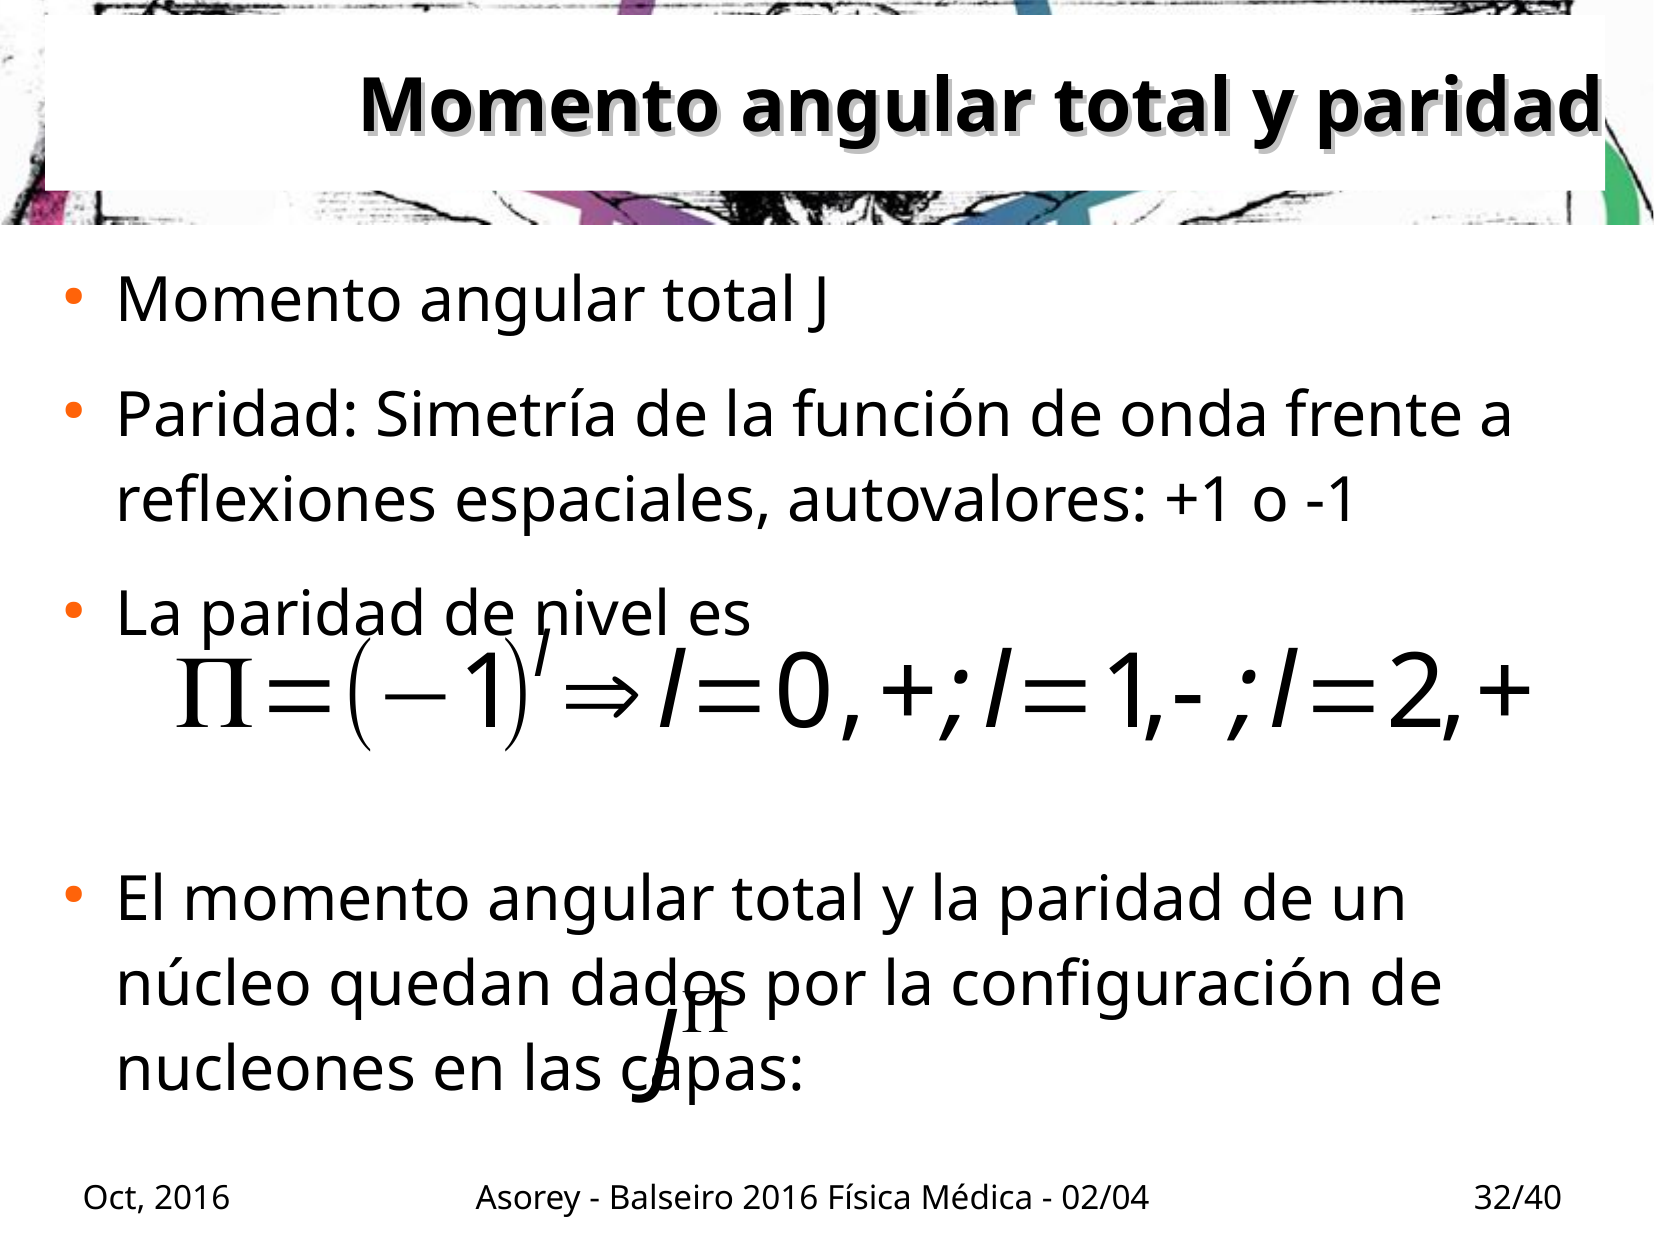

# Momento angular total y paridad
Momento angular total J
Paridad: Simetría de la función de onda frente a reflexiones espaciales, autovalores: +1 o -1
La paridad de nivel es
El momento angular total y la paridad de un núcleo quedan dados por la configuración de nucleones en las capas:
Oct, 2016
Asorey - Balseiro 2016 Física Médica - 02/04
32